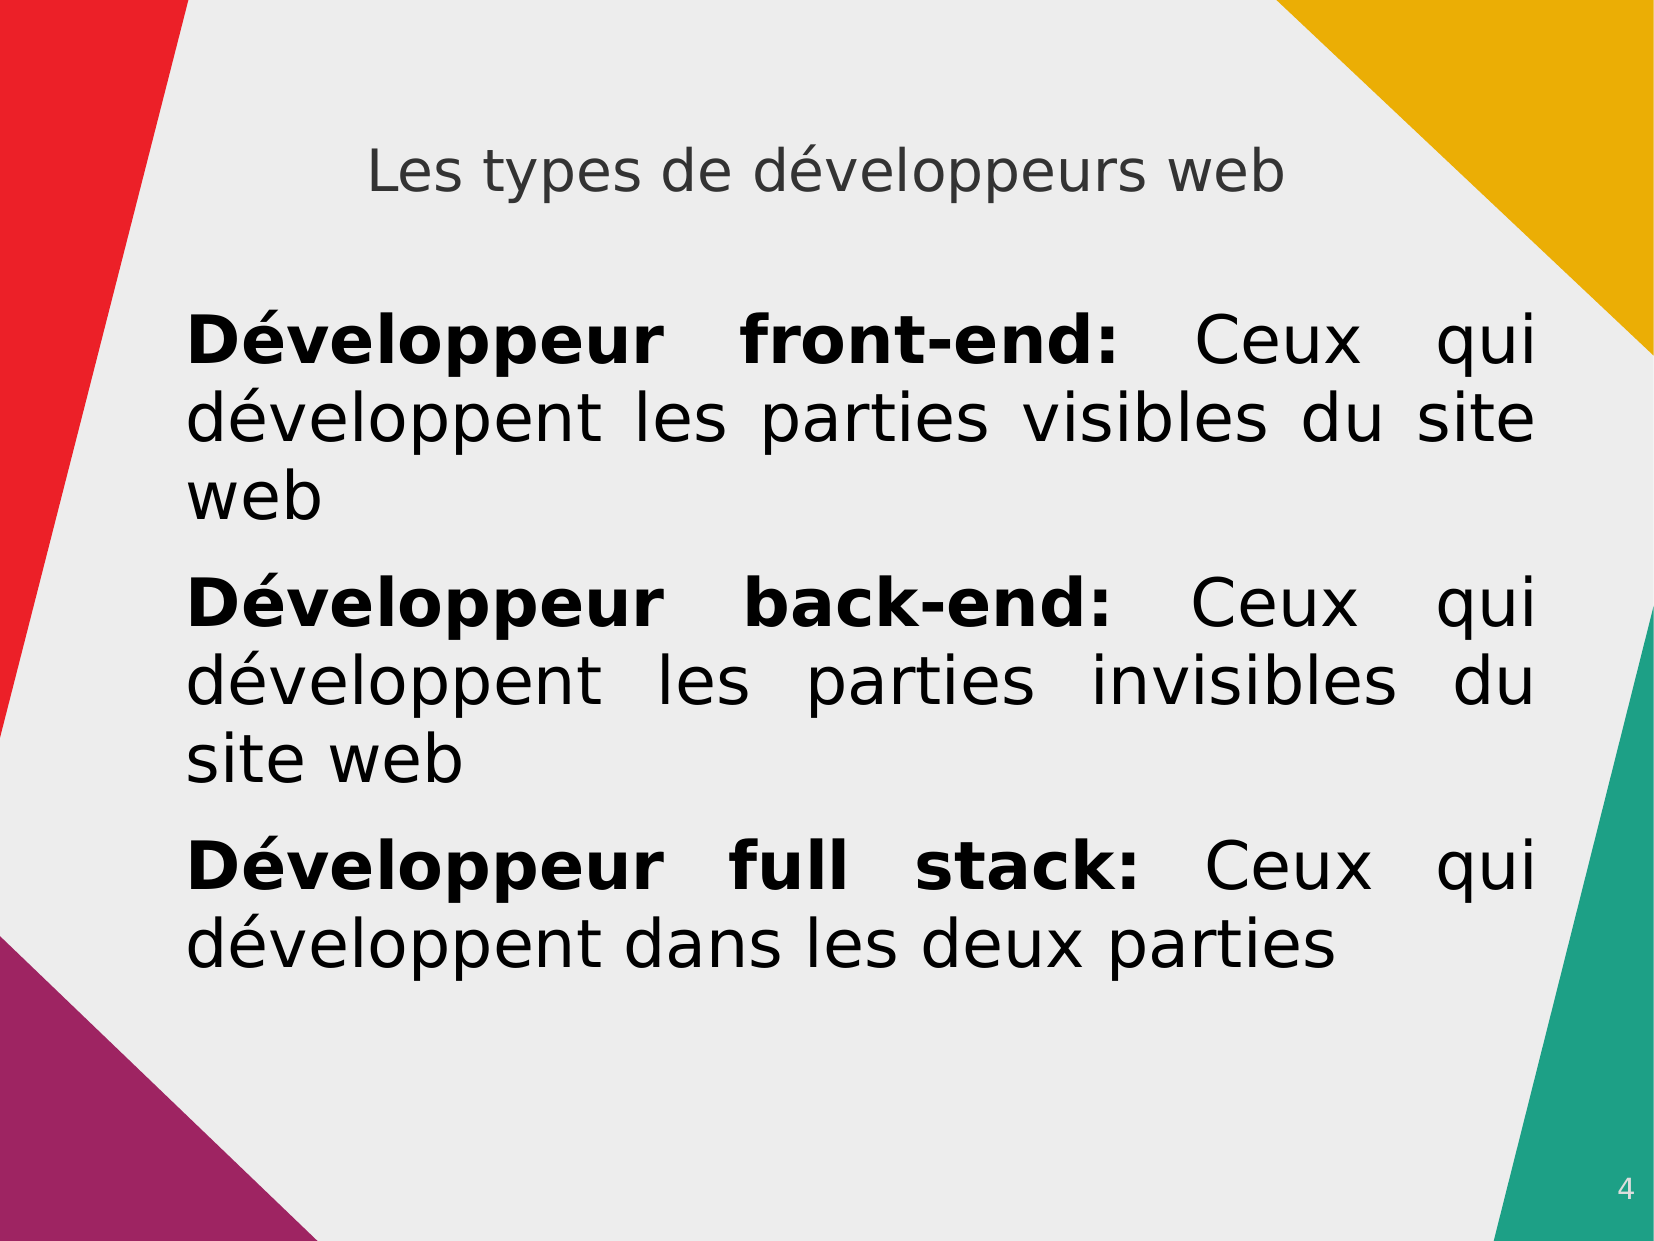

# Les types de développeurs web
Développeur front-end: Ceux qui développent les parties visibles du site web
Développeur back-end: Ceux qui développent les parties invisibles du site web
Développeur full stack: Ceux qui développent dans les deux parties
4